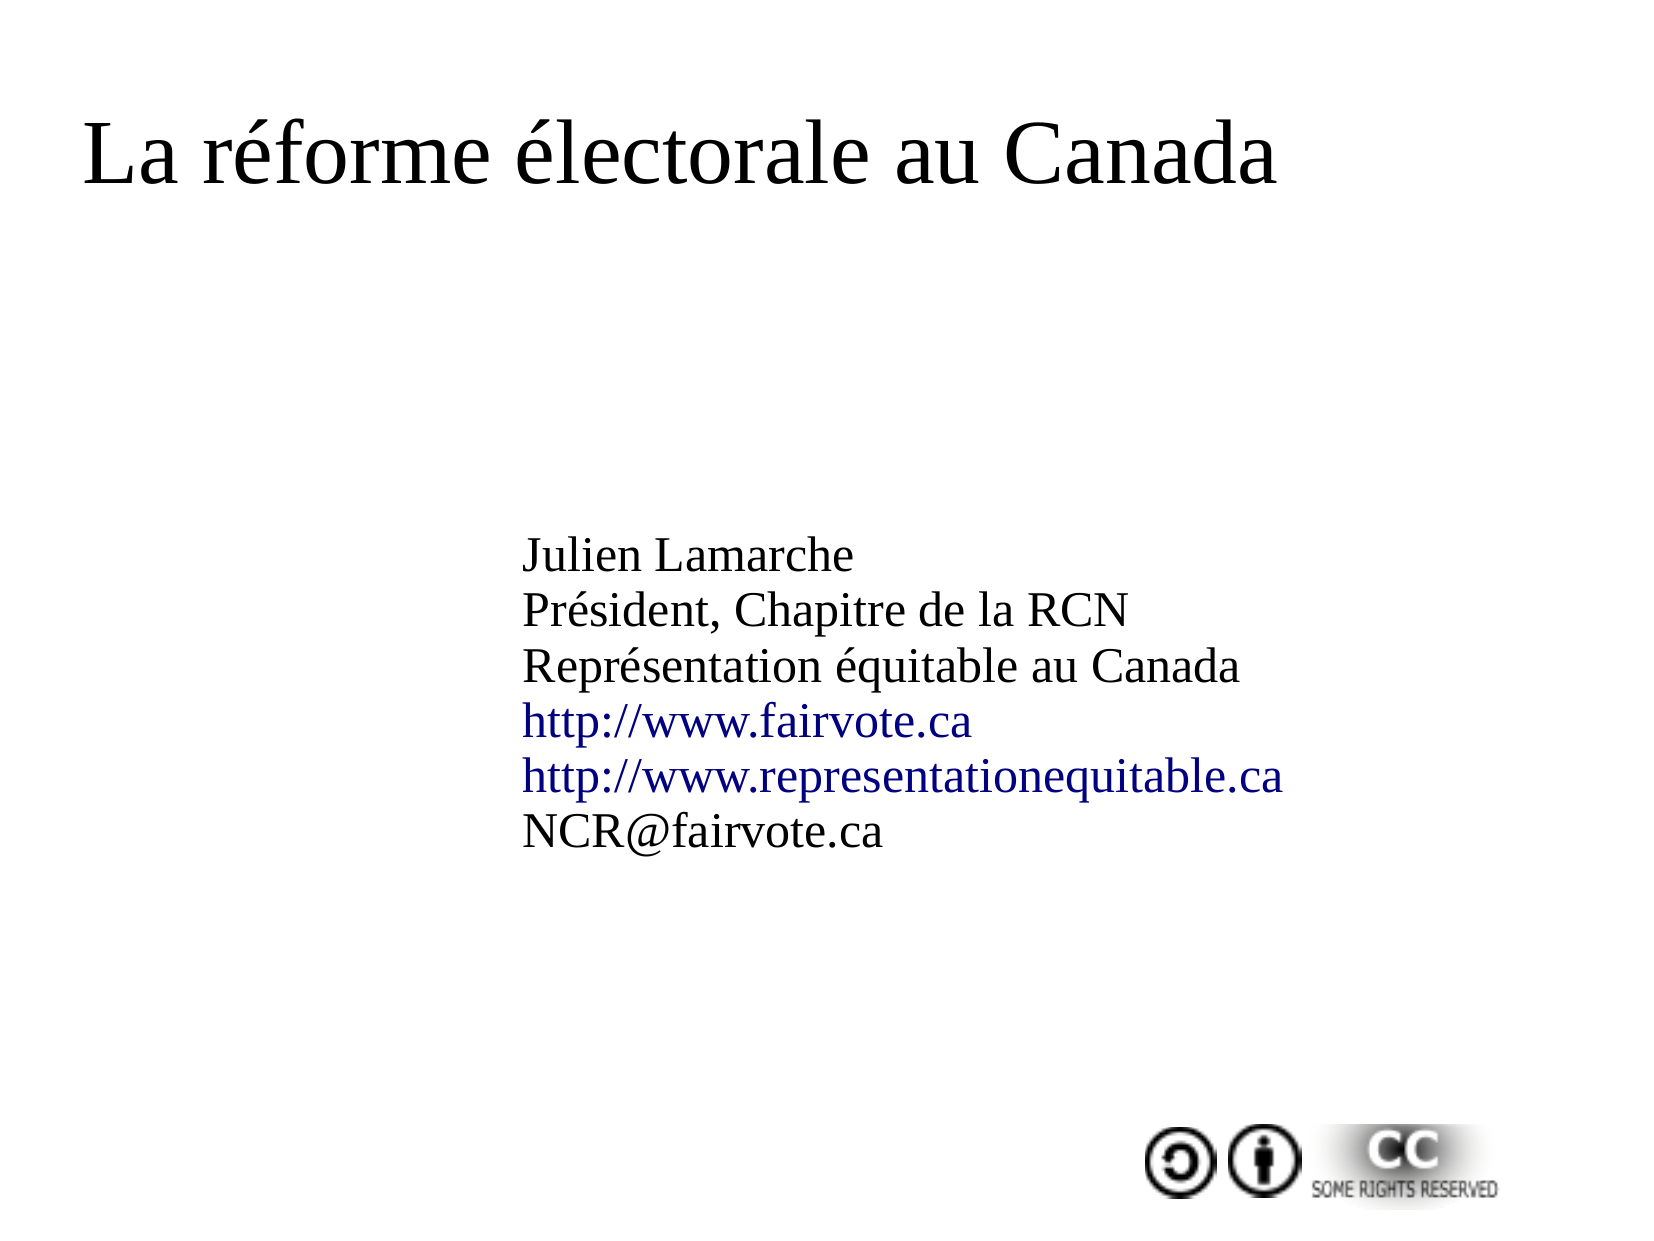

# La réforme électorale au Canada
Julien Lamarche
Président, Chapitre de la RCN
Représentation équitable au Canada
http://www.fairvote.ca
http://www.representationequitable.ca
NCR@fairvote.ca